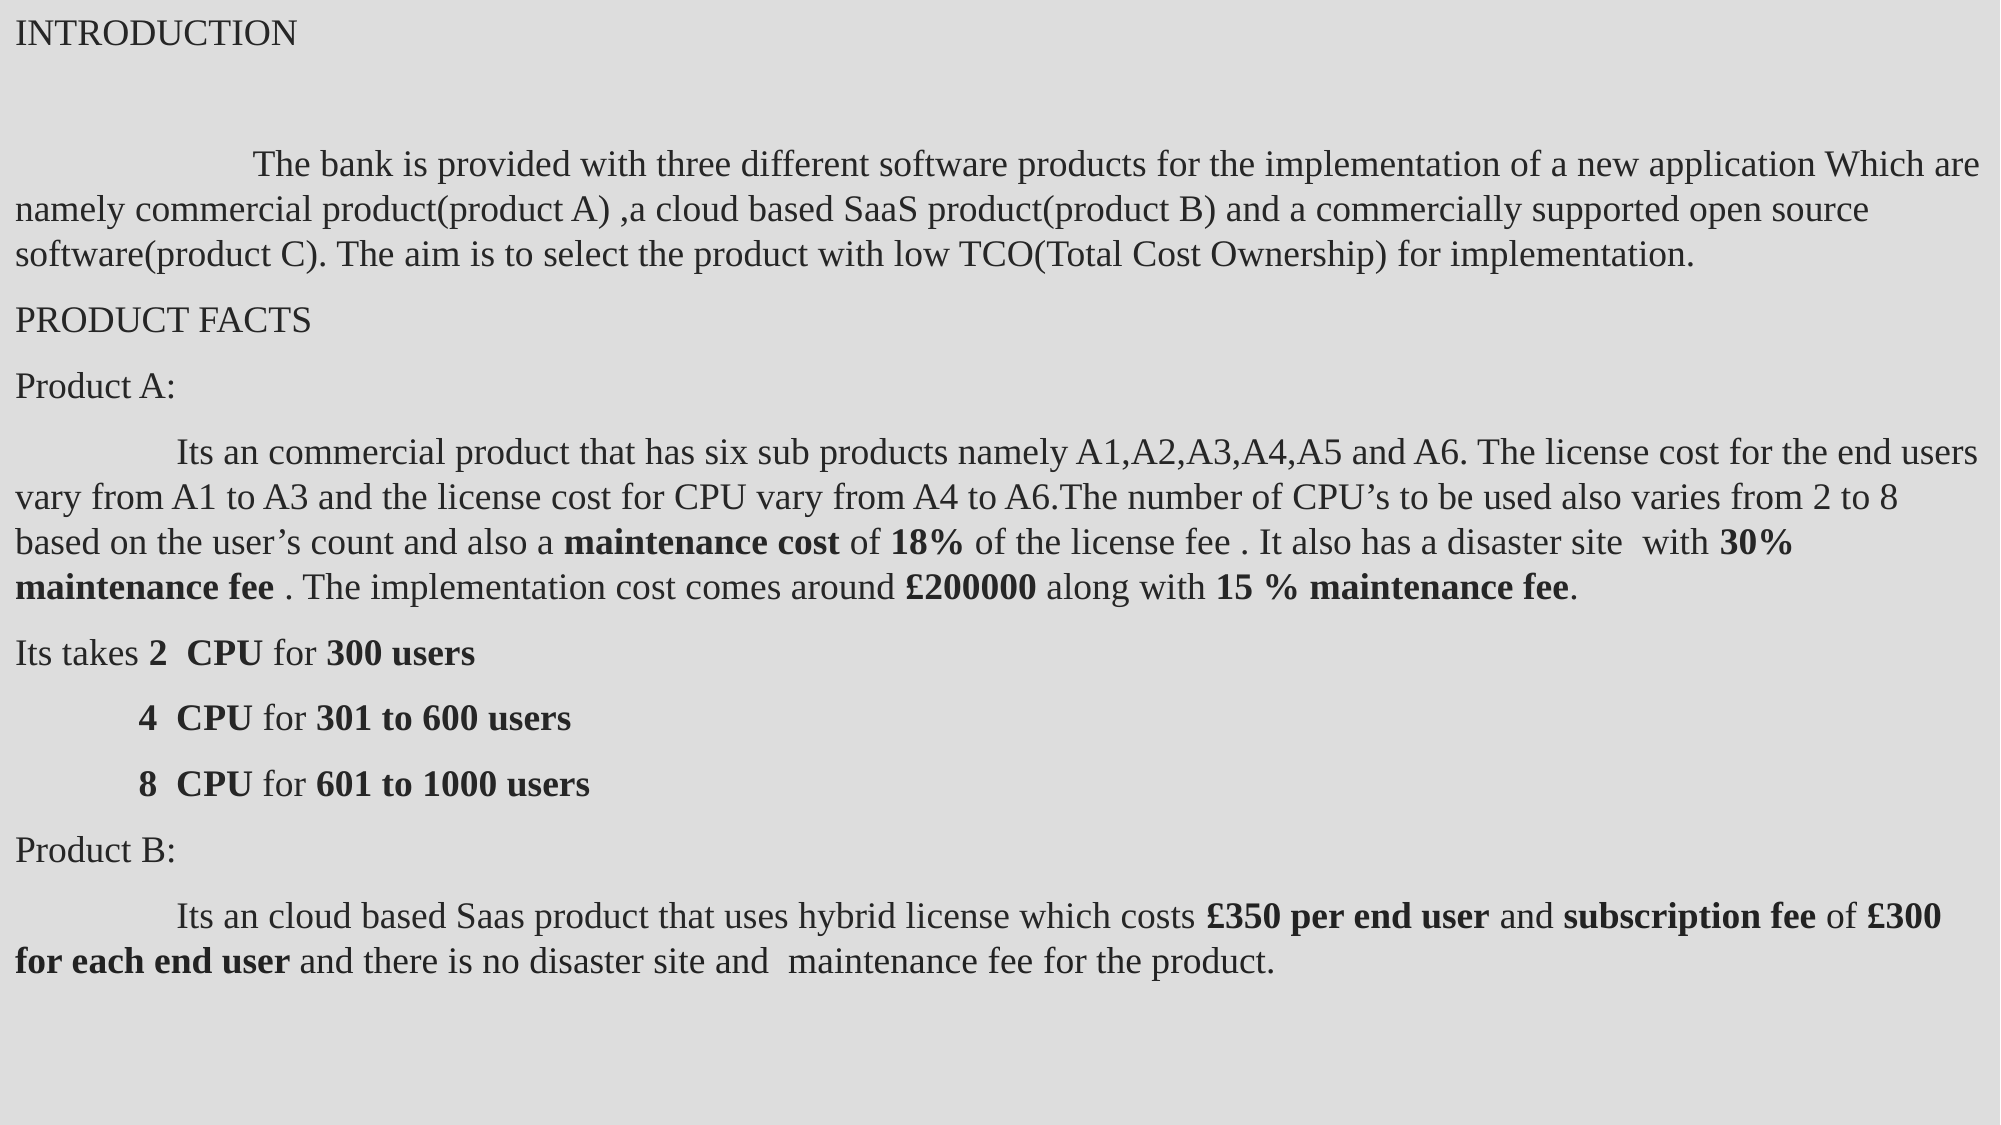

# INTRODUCTION
 The bank is provided with three different software products for the implementation of a new application Which are namely commercial product(product A) ,a cloud based SaaS product(product B) and a commercially supported open source software(product C). The aim is to select the product with low TCO(Total Cost Ownership) for implementation.
PRODUCT FACTS
Product A:
 Its an commercial product that has six sub products namely A1,A2,A3,A4,A5 and A6. The license cost for the end users vary from A1 to A3 and the license cost for CPU vary from A4 to A6.The number of CPU’s to be used also varies from 2 to 8 based on the user’s count and also a maintenance cost of 18% of the license fee . It also has a disaster site with 30% maintenance fee . The implementation cost comes around £200000 along with 15 % maintenance fee.
Its takes 2 CPU for 300 users
 4 CPU for 301 to 600 users
 8 CPU for 601 to 1000 users
Product B:
 Its an cloud based Saas product that uses hybrid license which costs £350 per end user and subscription fee of £300 for each end user and there is no disaster site and maintenance fee for the product.